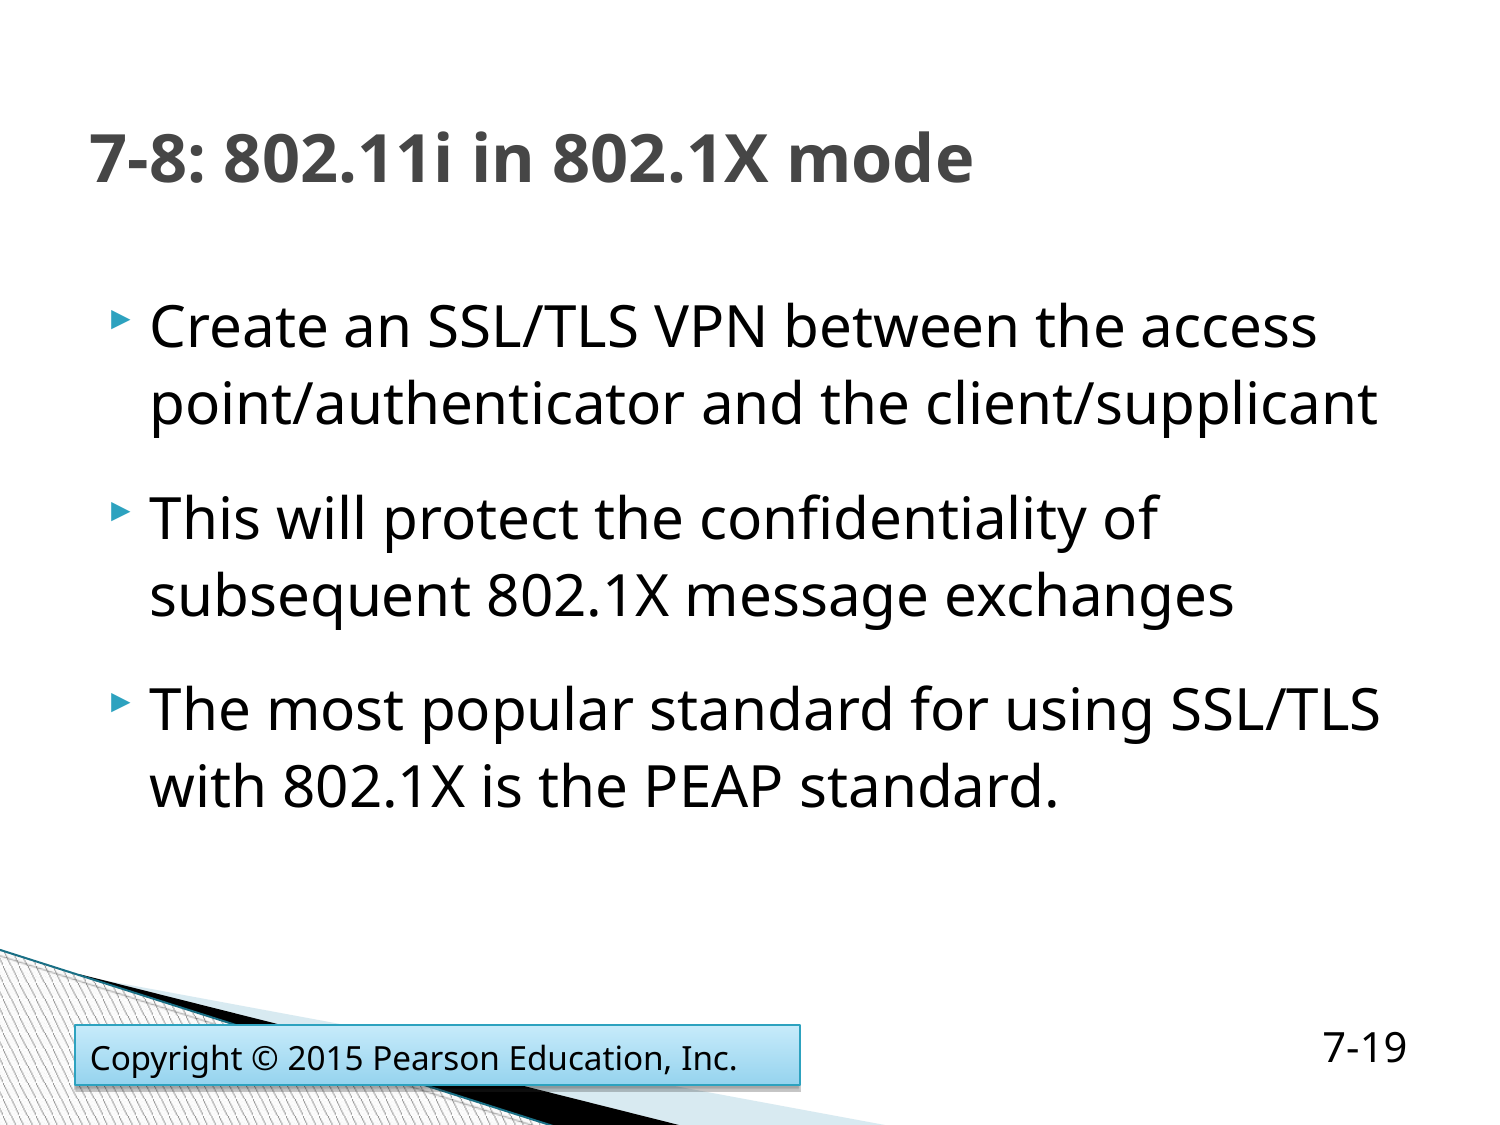

7-8: 802.11i in 802.1X mode
# Create an SSL/TLS VPN between the access point/authenticator and the client/supplicant
This will protect the confidentiality of subsequent 802.1X message exchanges
The most popular standard for using SSL/TLS with 802.1X is the PEAP standard.
Copyright © 2015 Pearson Education, Inc.